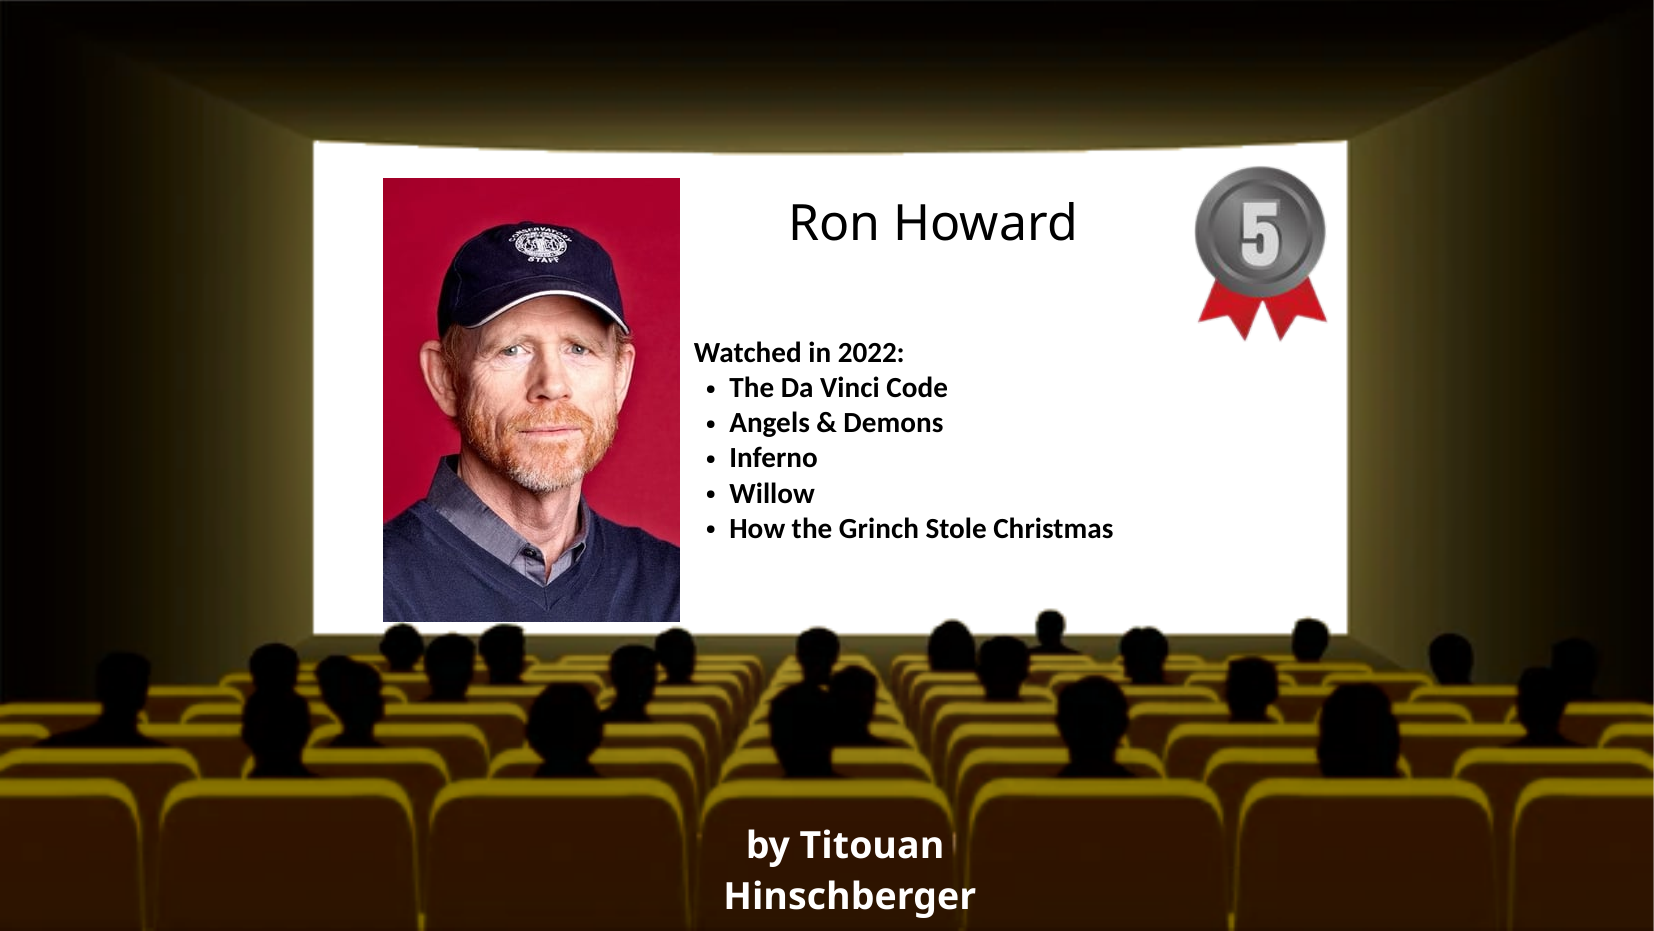

Ron Howard
Watched in 2022:
The Da Vinci Code
Angels & Demons
Inferno
Willow
How the Grinch Stole Christmas